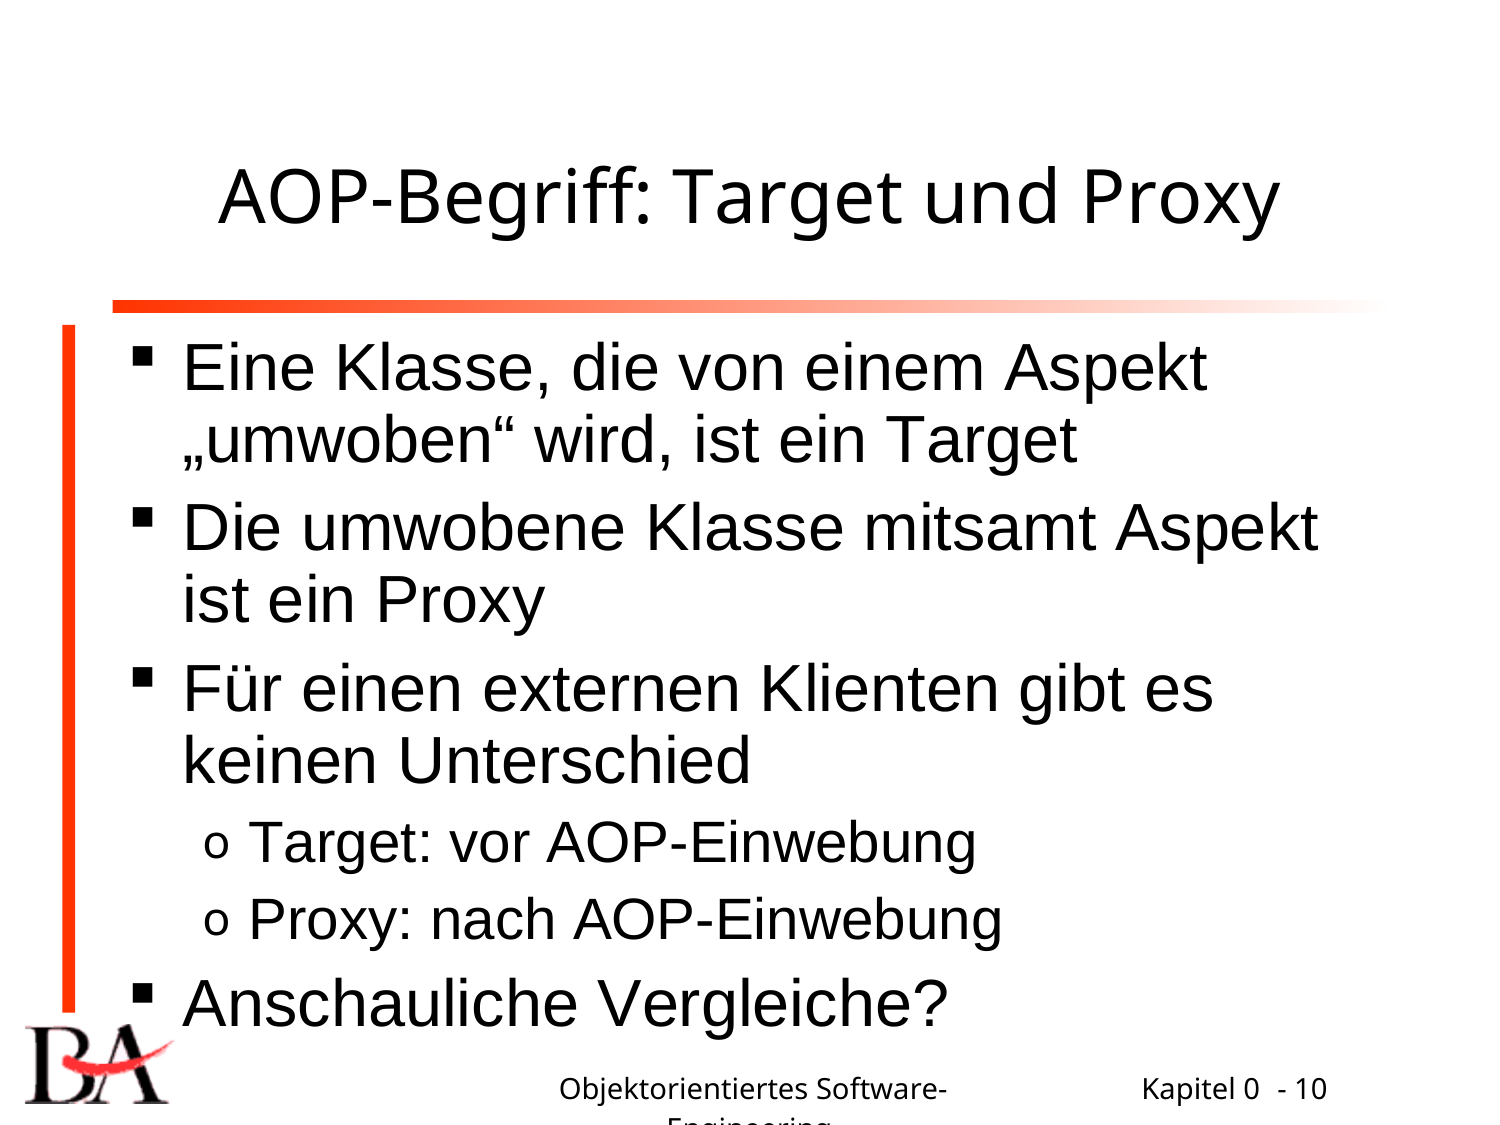

# AOP-Begriff: Target und Proxy
Eine Klasse, die von einem Aspekt „umwoben“ wird, ist ein Target
Die umwobene Klasse mitsamt Aspekt ist ein Proxy
Für einen externen Klienten gibt es keinen Unterschied
Target: vor AOP-Einwebung
Proxy: nach AOP-Einwebung
Anschauliche Vergleiche?
10